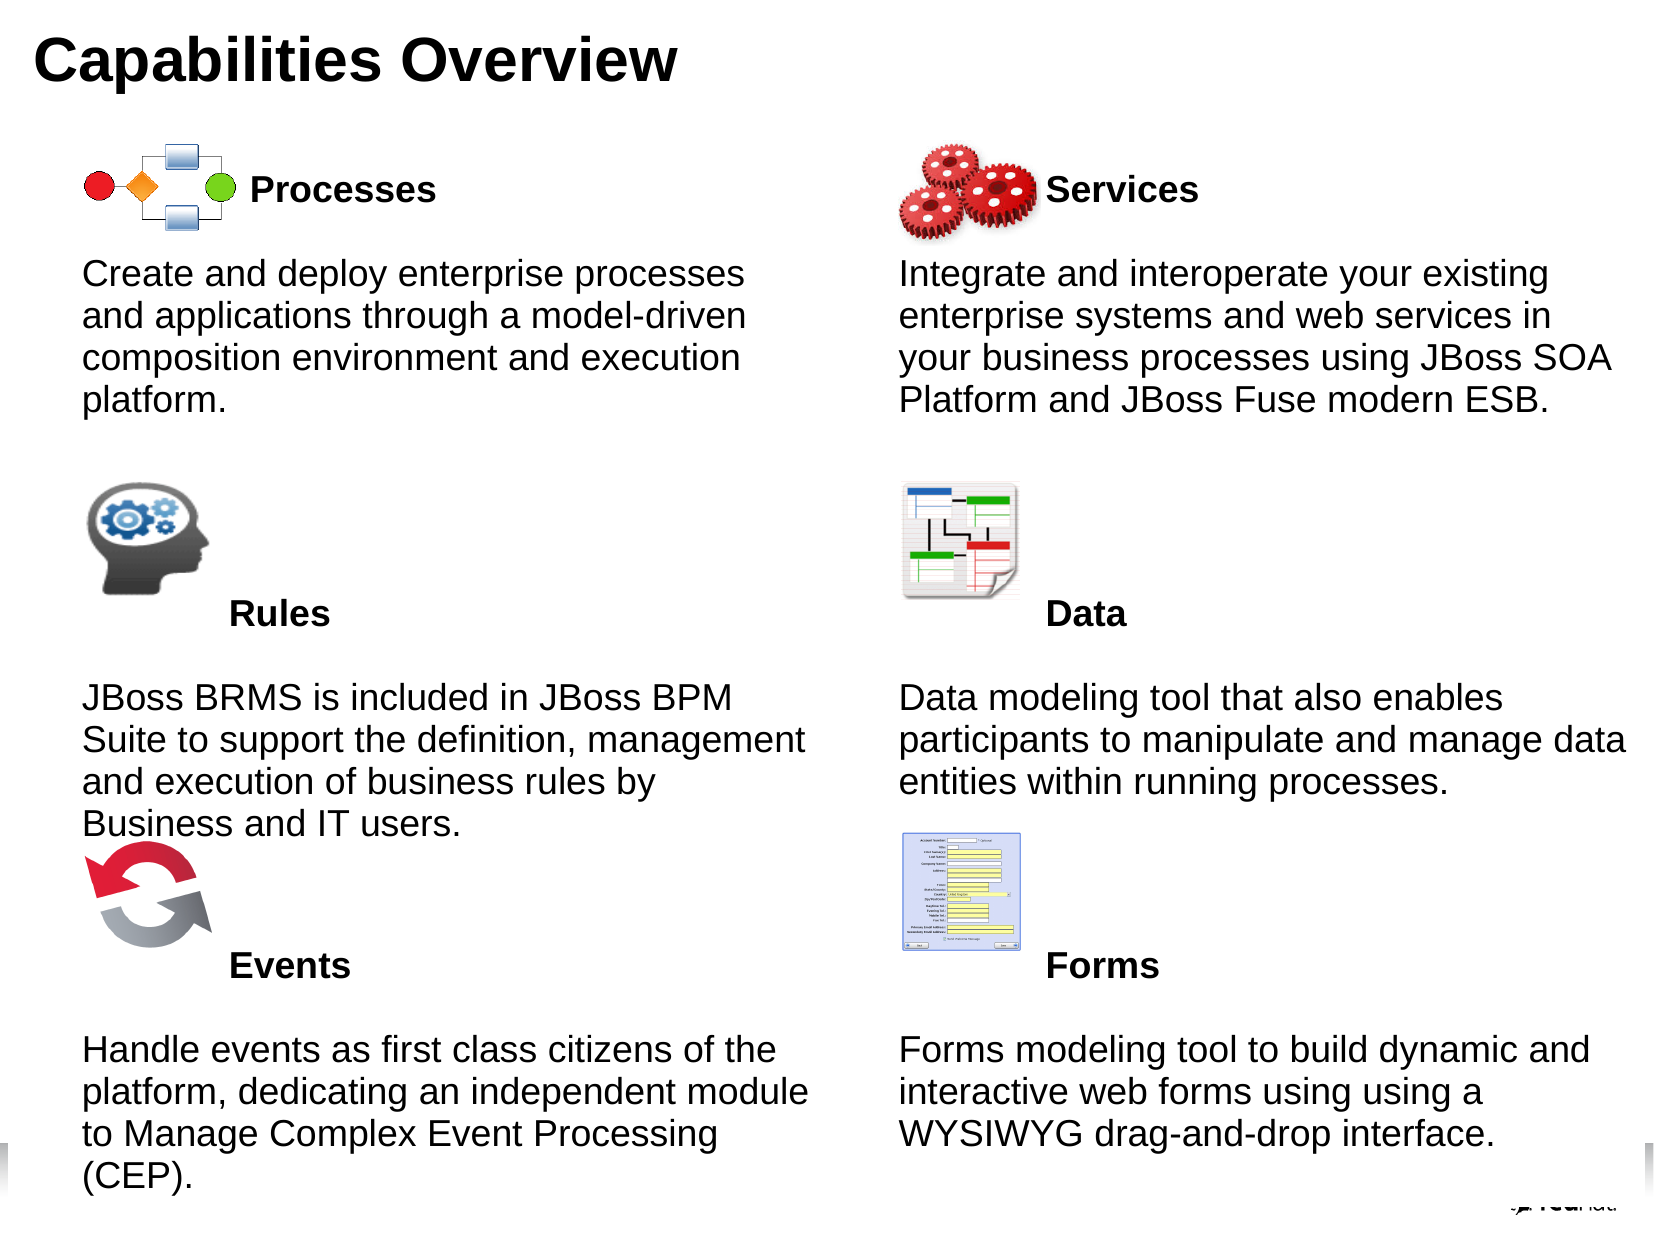

# Capabilities Overview
| Processes Create and deploy enterprise processes and applications through a model-driven composition environment and execution platform. | Services Integrate and interoperate your existing enterprise systems and web services in your business processes using JBoss SOA Platform and JBoss Fuse modern ESB. |
| --- | --- |
| Rules JBoss BRMS is included in JBoss BPM Suite to support the definition, management and execution of business rules by Business and IT users. | Data Data modeling tool that also enables participants to manipulate and manage data entities within running processes. |
| Events Handle events as first class citizens of the platform, dedicating an independent module to Manage Complex Event Processing (CEP). | Forms Forms modeling tool to build dynamic and interactive web forms using using a WYSIWYG drag-and-drop interface. |